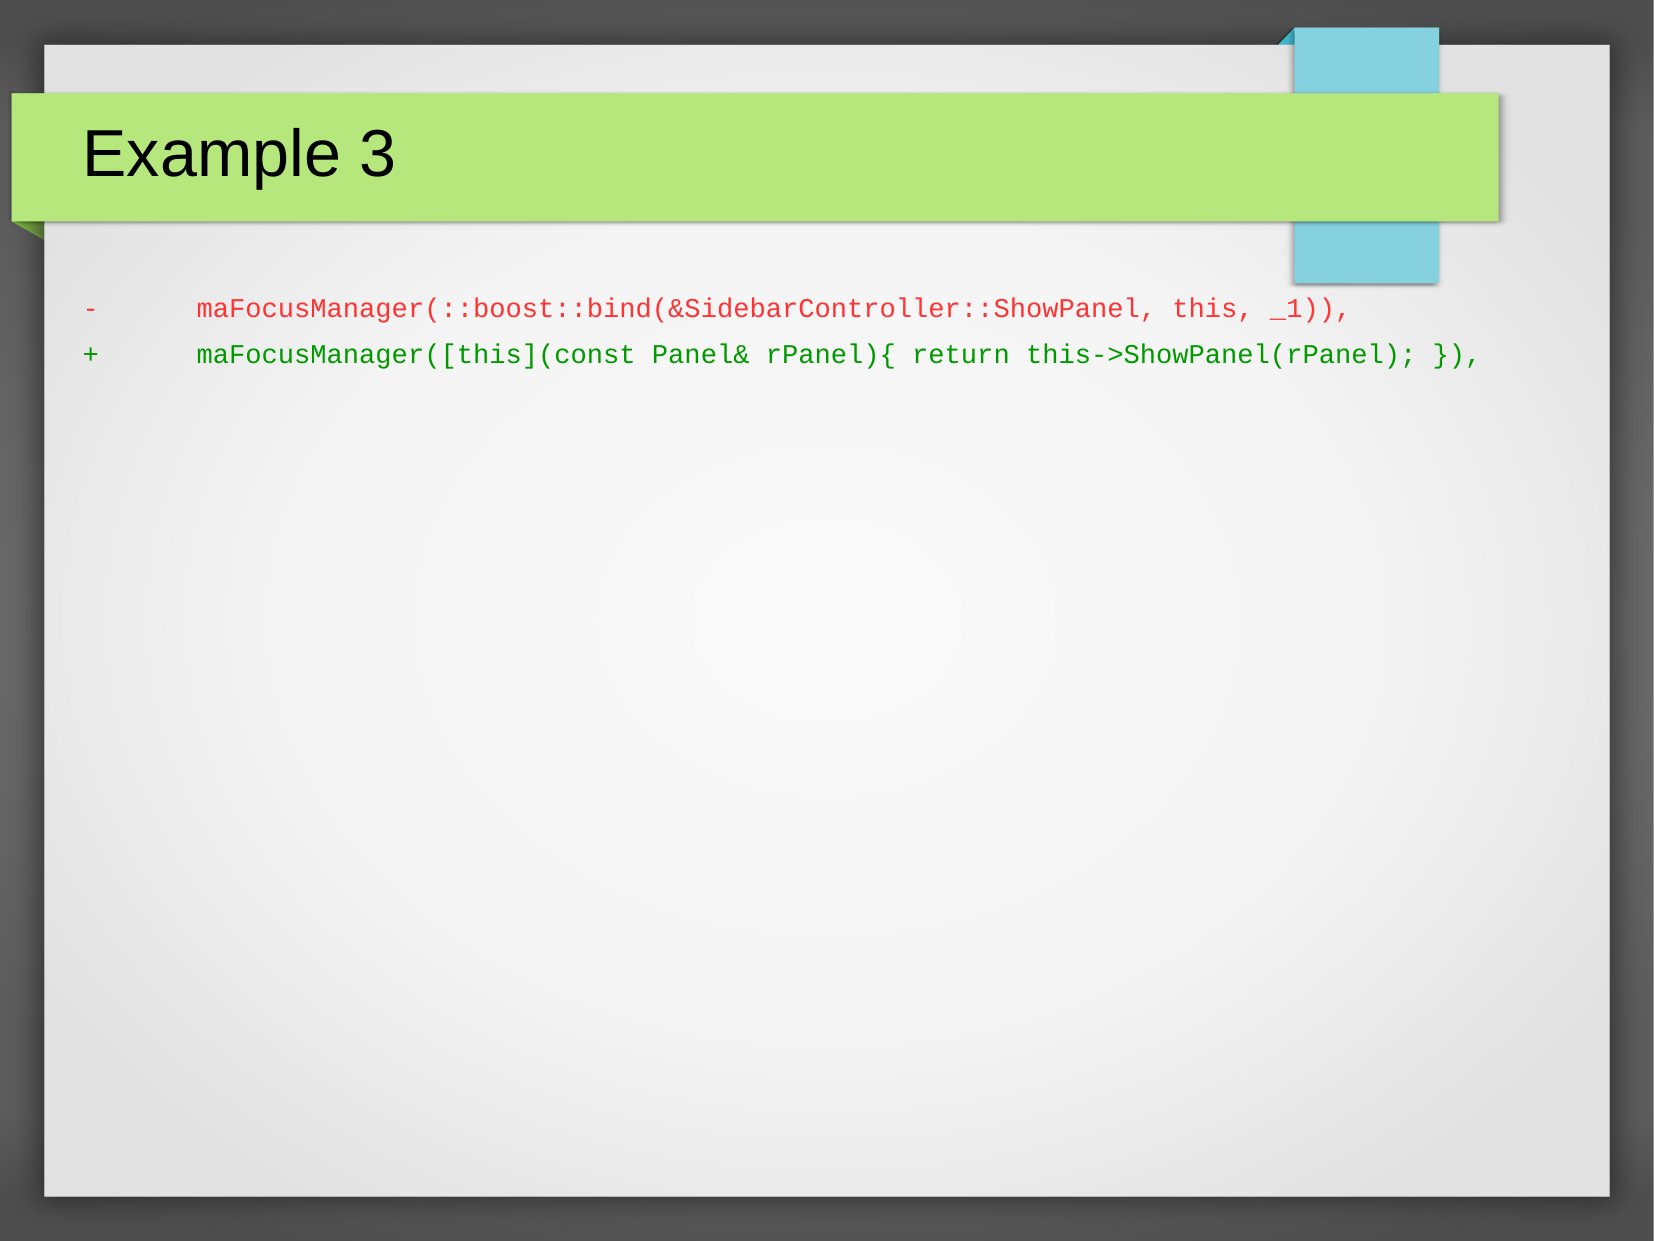

# Example 3
- maFocusManager(::boost::bind(&SidebarController::ShowPanel, this, _1)),
+ maFocusManager([this](const Panel& rPanel){ return this->ShowPanel(rPanel); }),